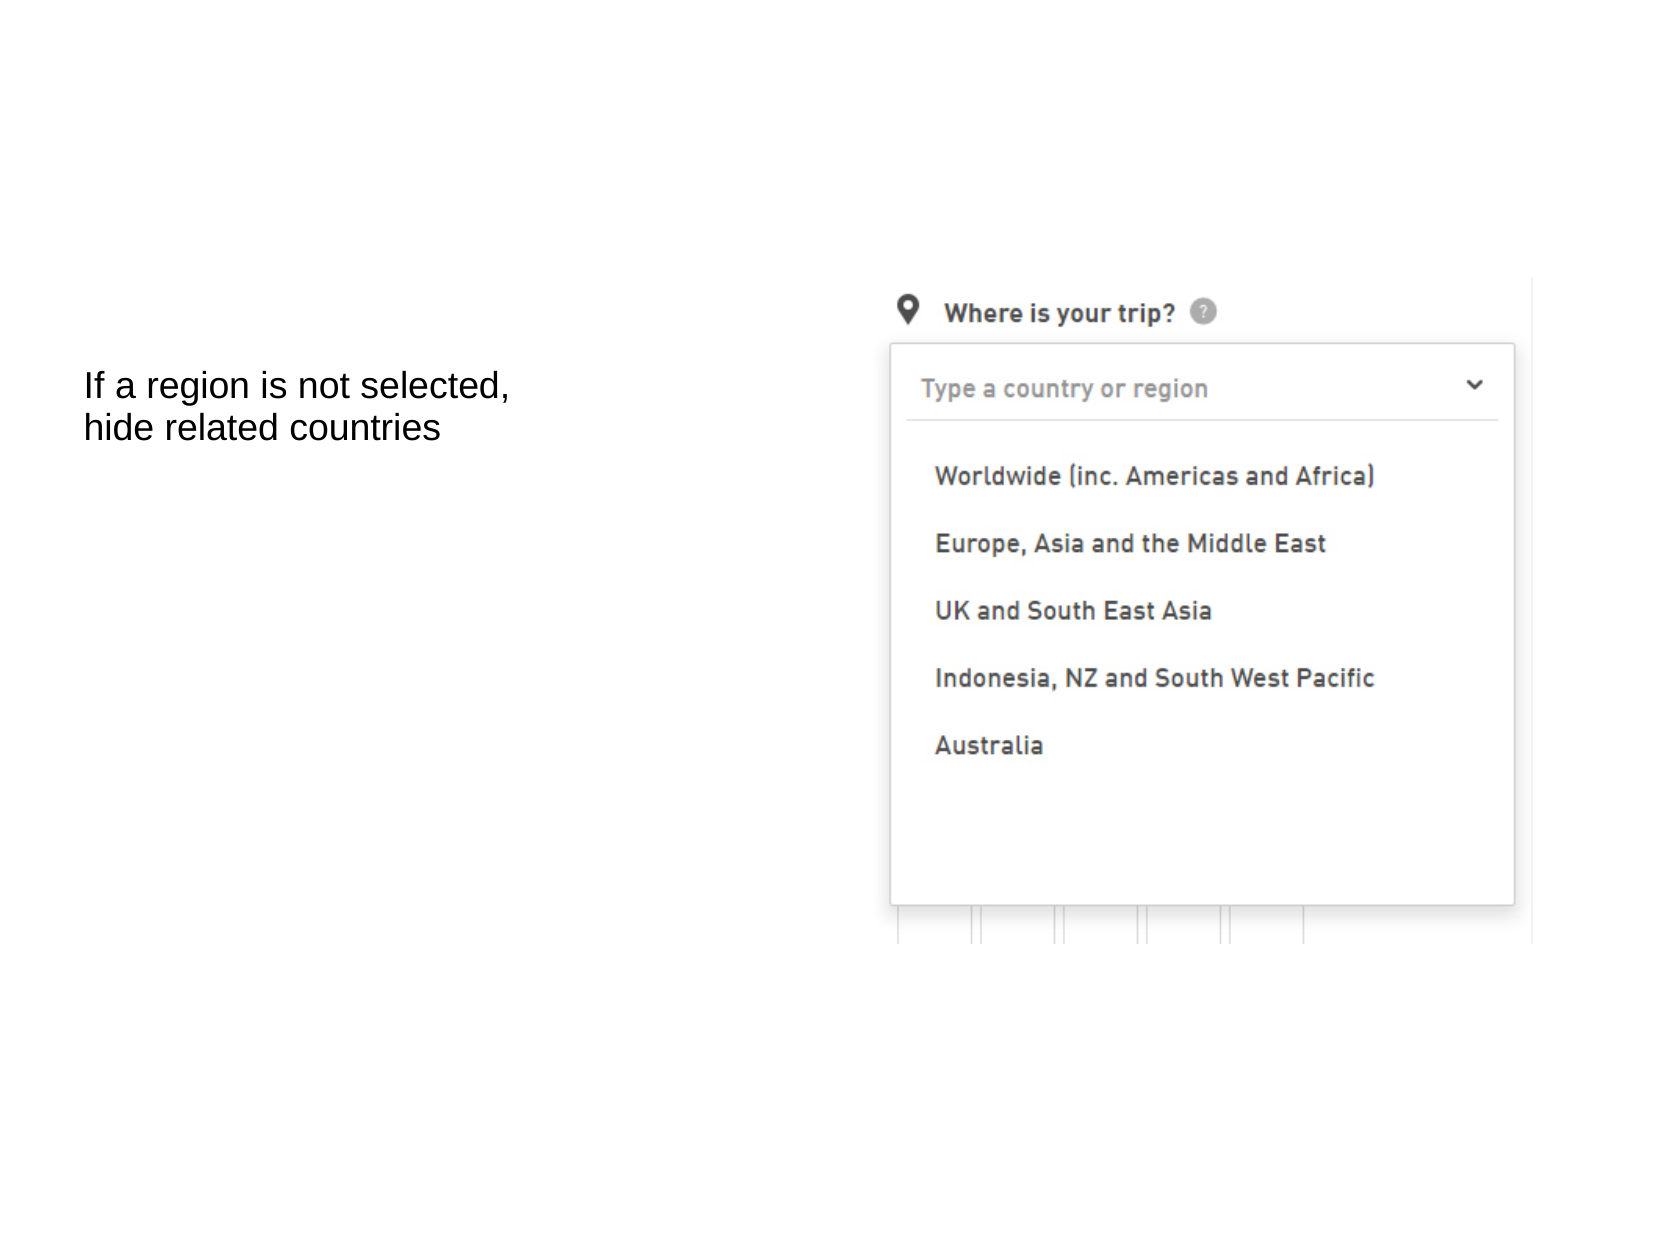

If a region is not selected,
hide related countries